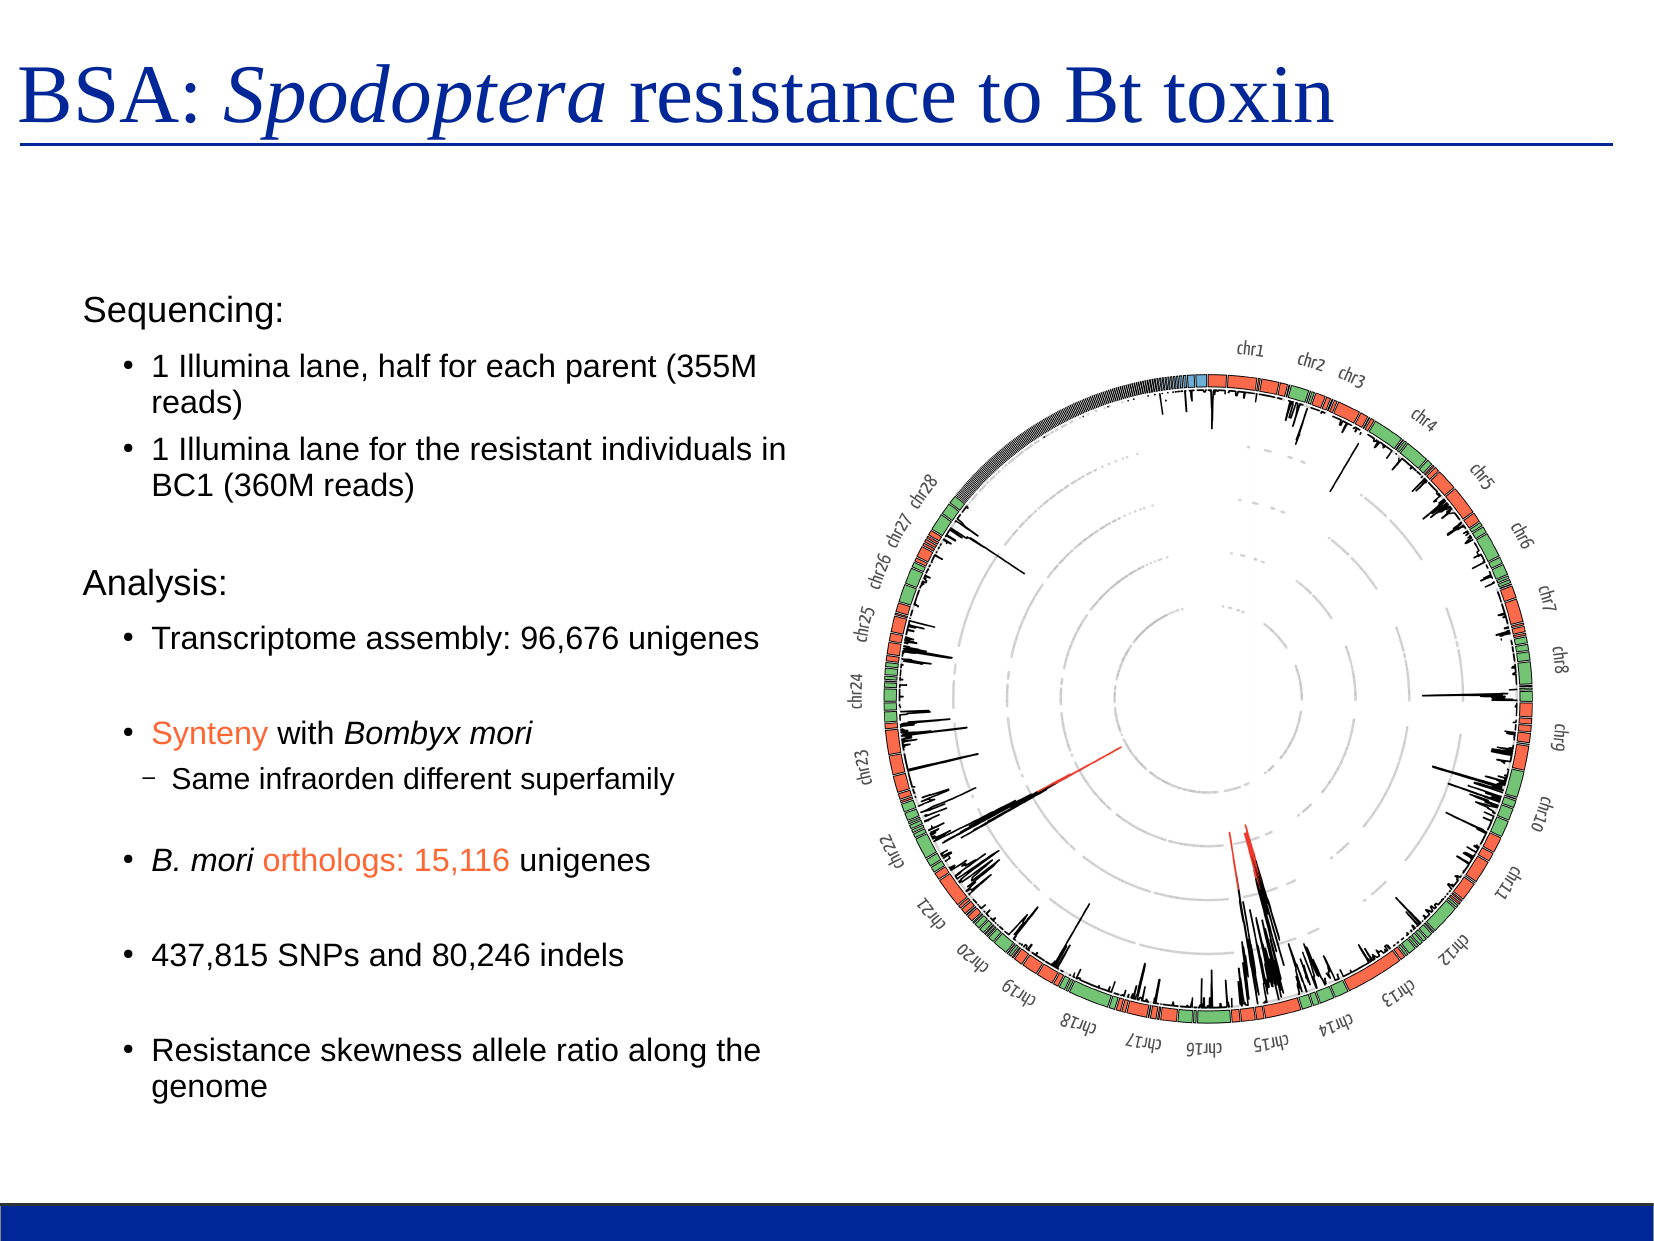

# BSA: Spodoptera resistance to Bt toxin
Sequencing:
1 Illumina lane, half for each parent (355M reads)
1 Illumina lane for the resistant individuals in BC1 (360M reads)
Analysis:
Transcriptome assembly: 96,676 unigenes
Synteny with Bombyx mori
Same infraorden different superfamily
B. mori orthologs: 15,116 unigenes
437,815 SNPs and 80,246 indels
Resistance skewness allele ratio along the genome